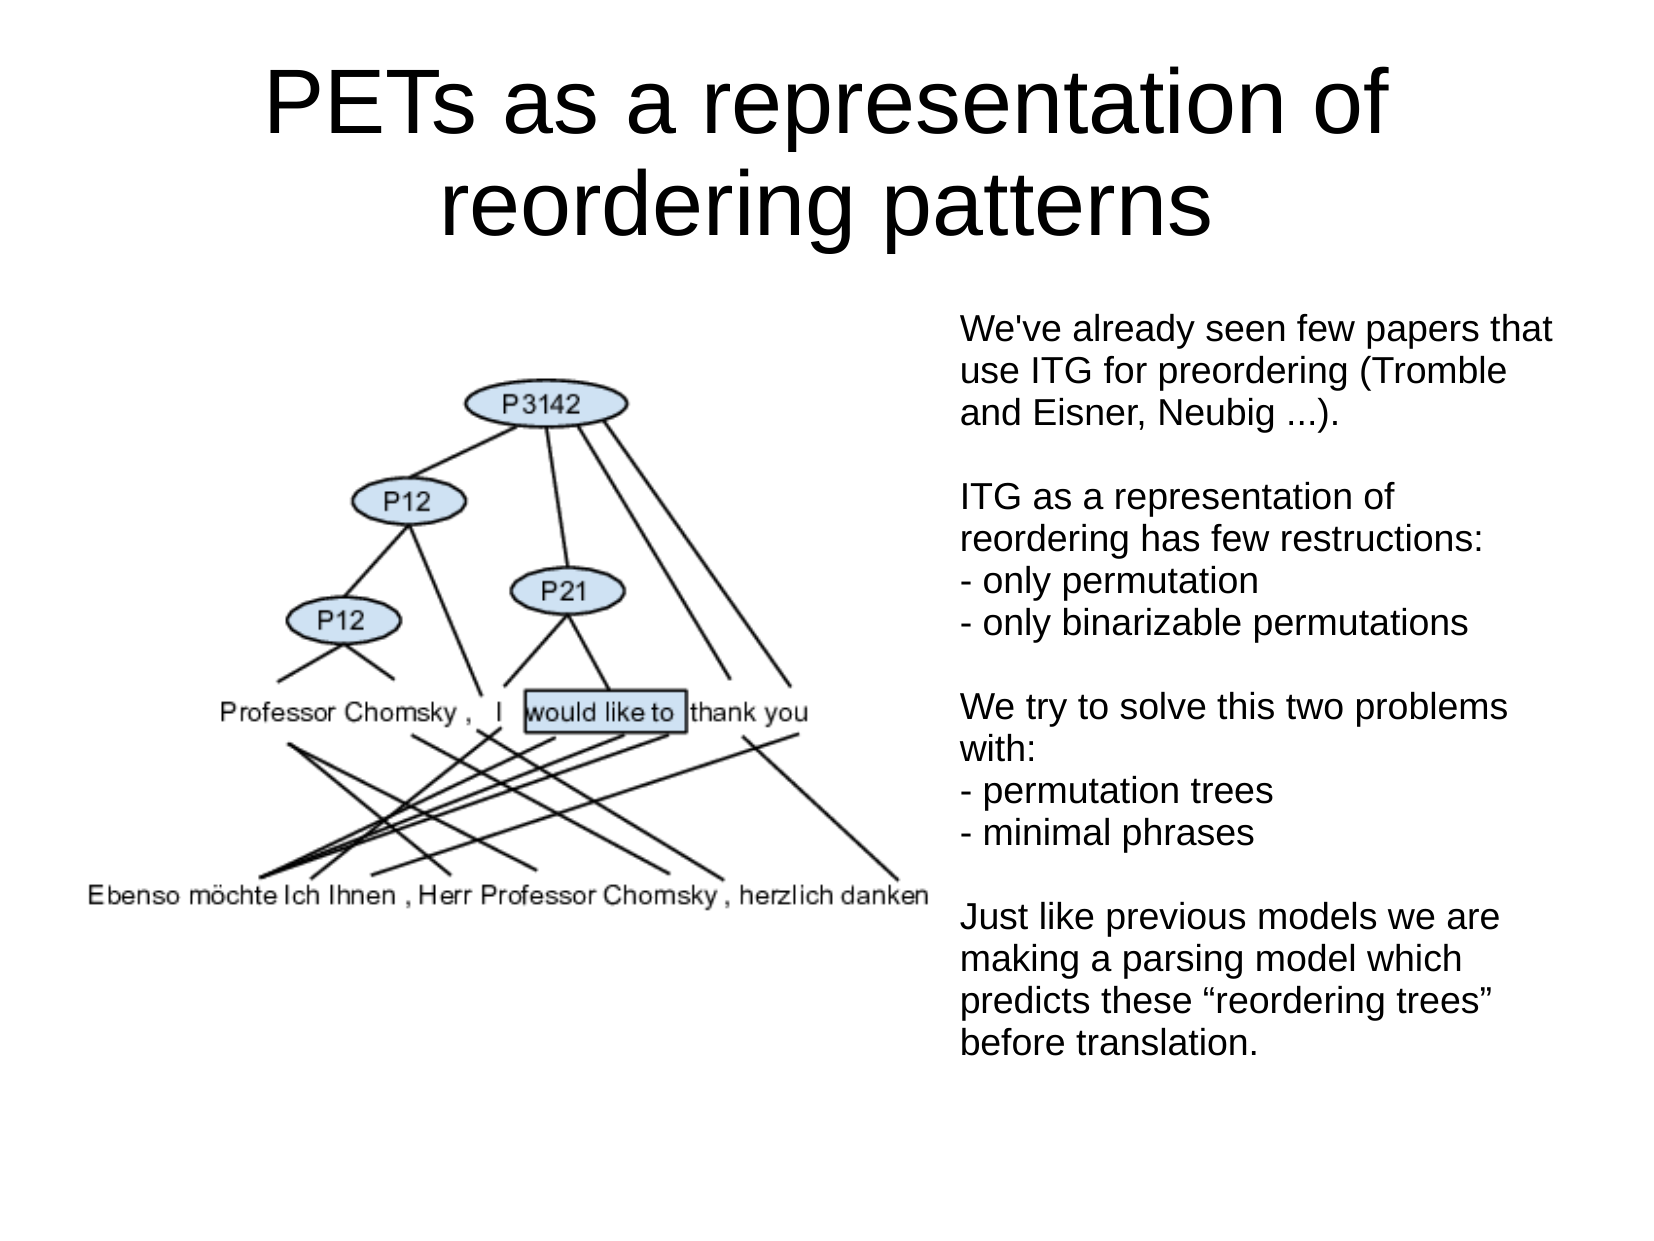

# PETs as a representation of reordering patterns
We've already seen few papers that use ITG for preordering (Tromble and Eisner, Neubig ...).
ITG as a representation of reordering has few restructions:
- only permutation
- only binarizable permutations
We try to solve this two problems with:
- permutation trees
- minimal phrases
Just like previous models we are making a parsing model which predicts these “reordering trees” before translation.